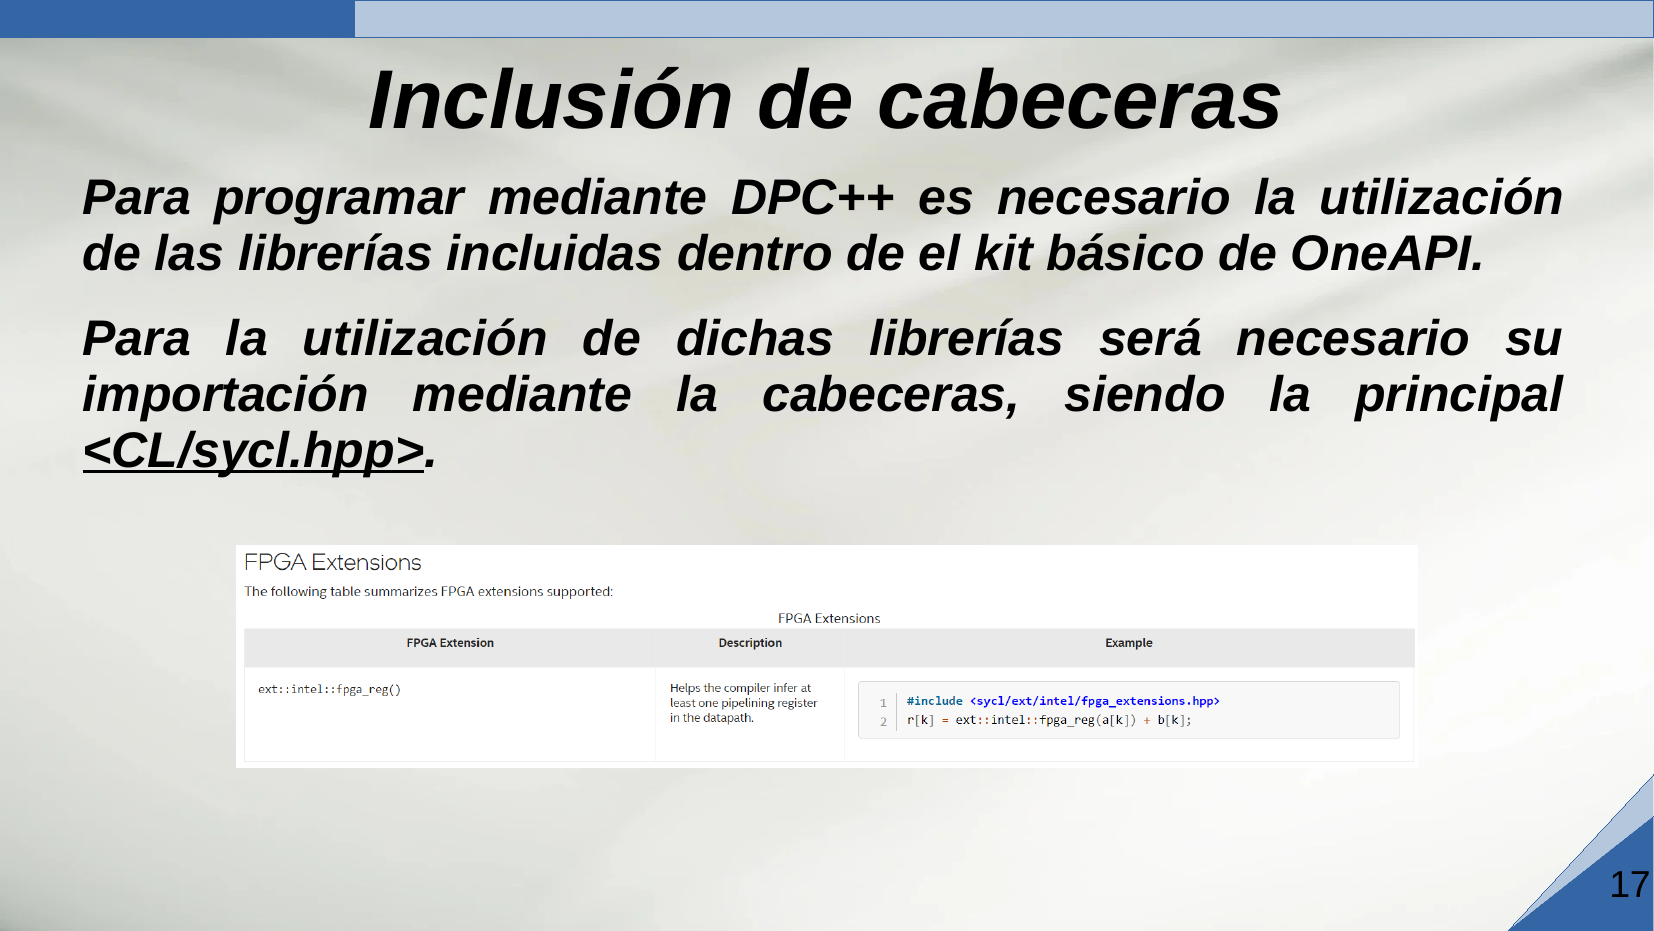

Inclusión de cabeceras
# Para programar mediante DPC++ es necesario la utilización de las librerías incluidas dentro de el kit básico de OneAPI.
Para la utilización de dichas librerías será necesario su importación mediante la cabeceras, siendo la principal <CL/sycl.hpp>.